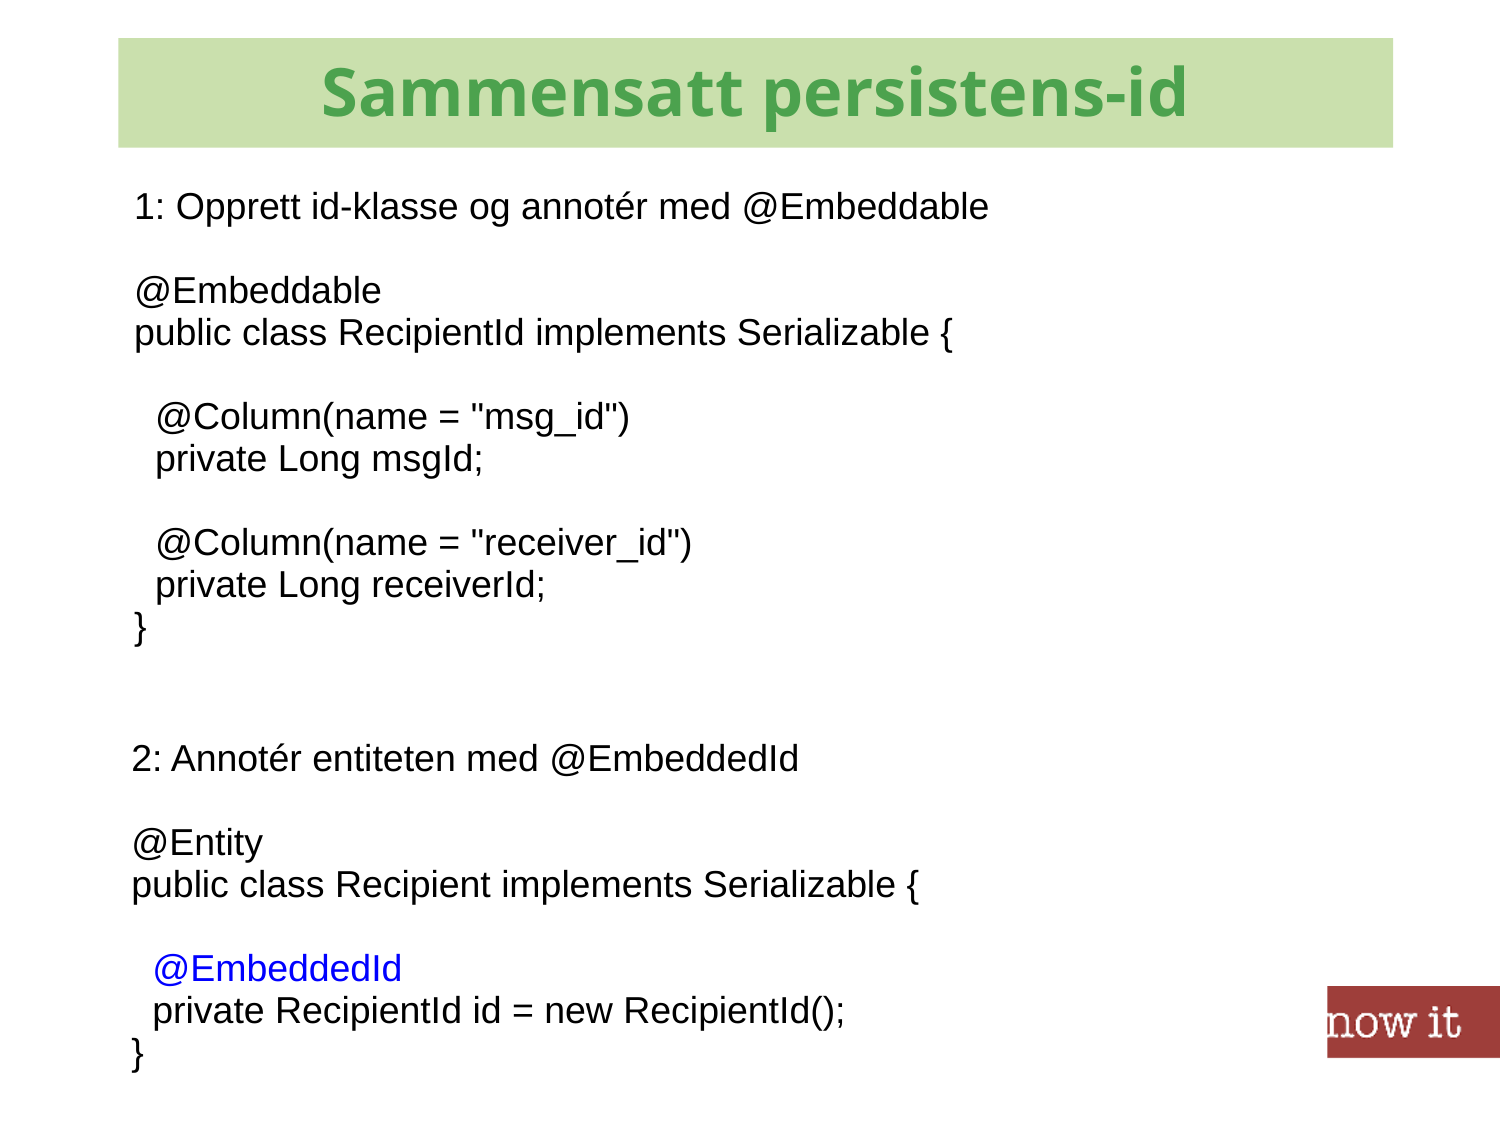

Sammensatt persistens-id
1: Opprett id-klasse og annotér med @Embeddable
@Embeddable
public class RecipientId implements Serializable {
 @Column(name = "msg_id")
 private Long msgId;
 @Column(name = "receiver_id")
 private Long receiverId;
}
2: Annotér entiteten med @EmbeddedId
@Entity
public class Recipient implements Serializable {
 @EmbeddedId
 private RecipientId id = new RecipientId();
}